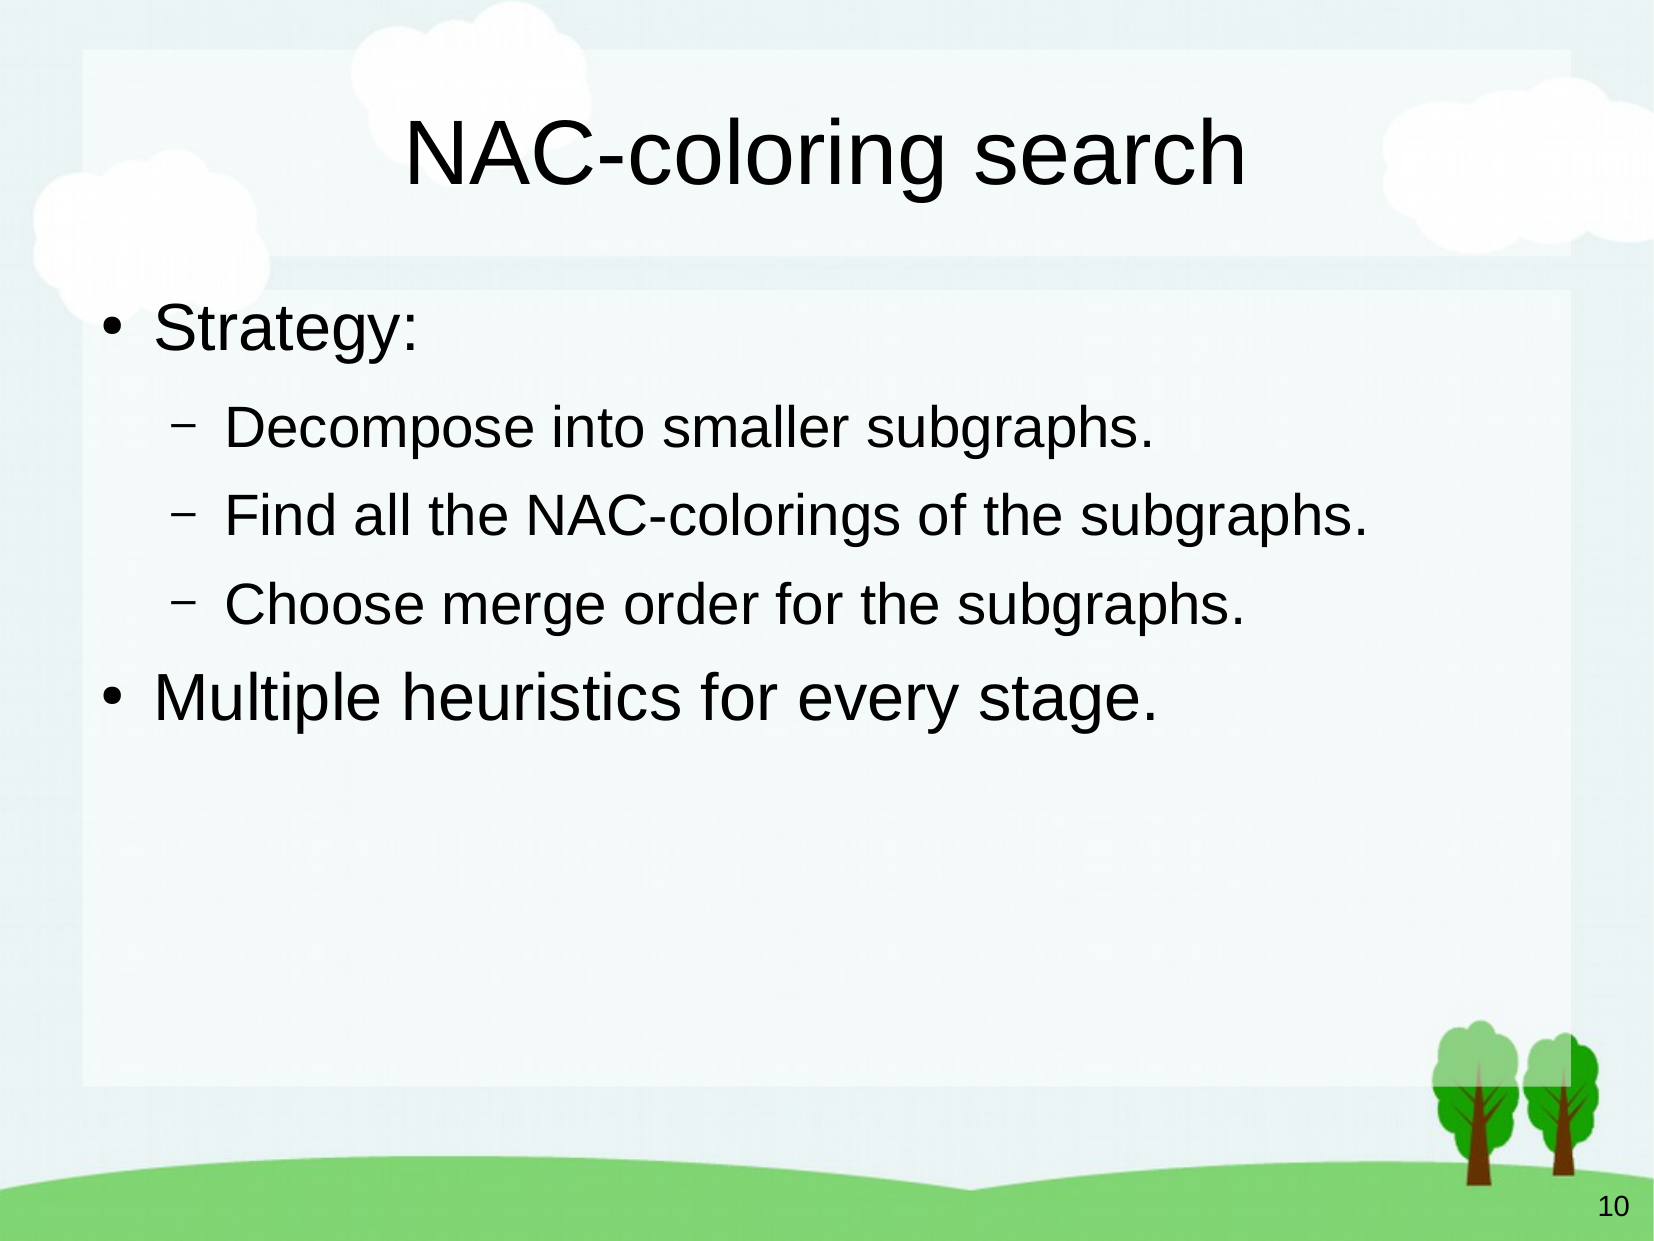

# NAC-coloring search
Strategy:
Decompose into smaller subgraphs.
Find all the NAC-colorings of the subgraphs.
Choose merge order for the subgraphs.
Multiple heuristics for every stage.
10